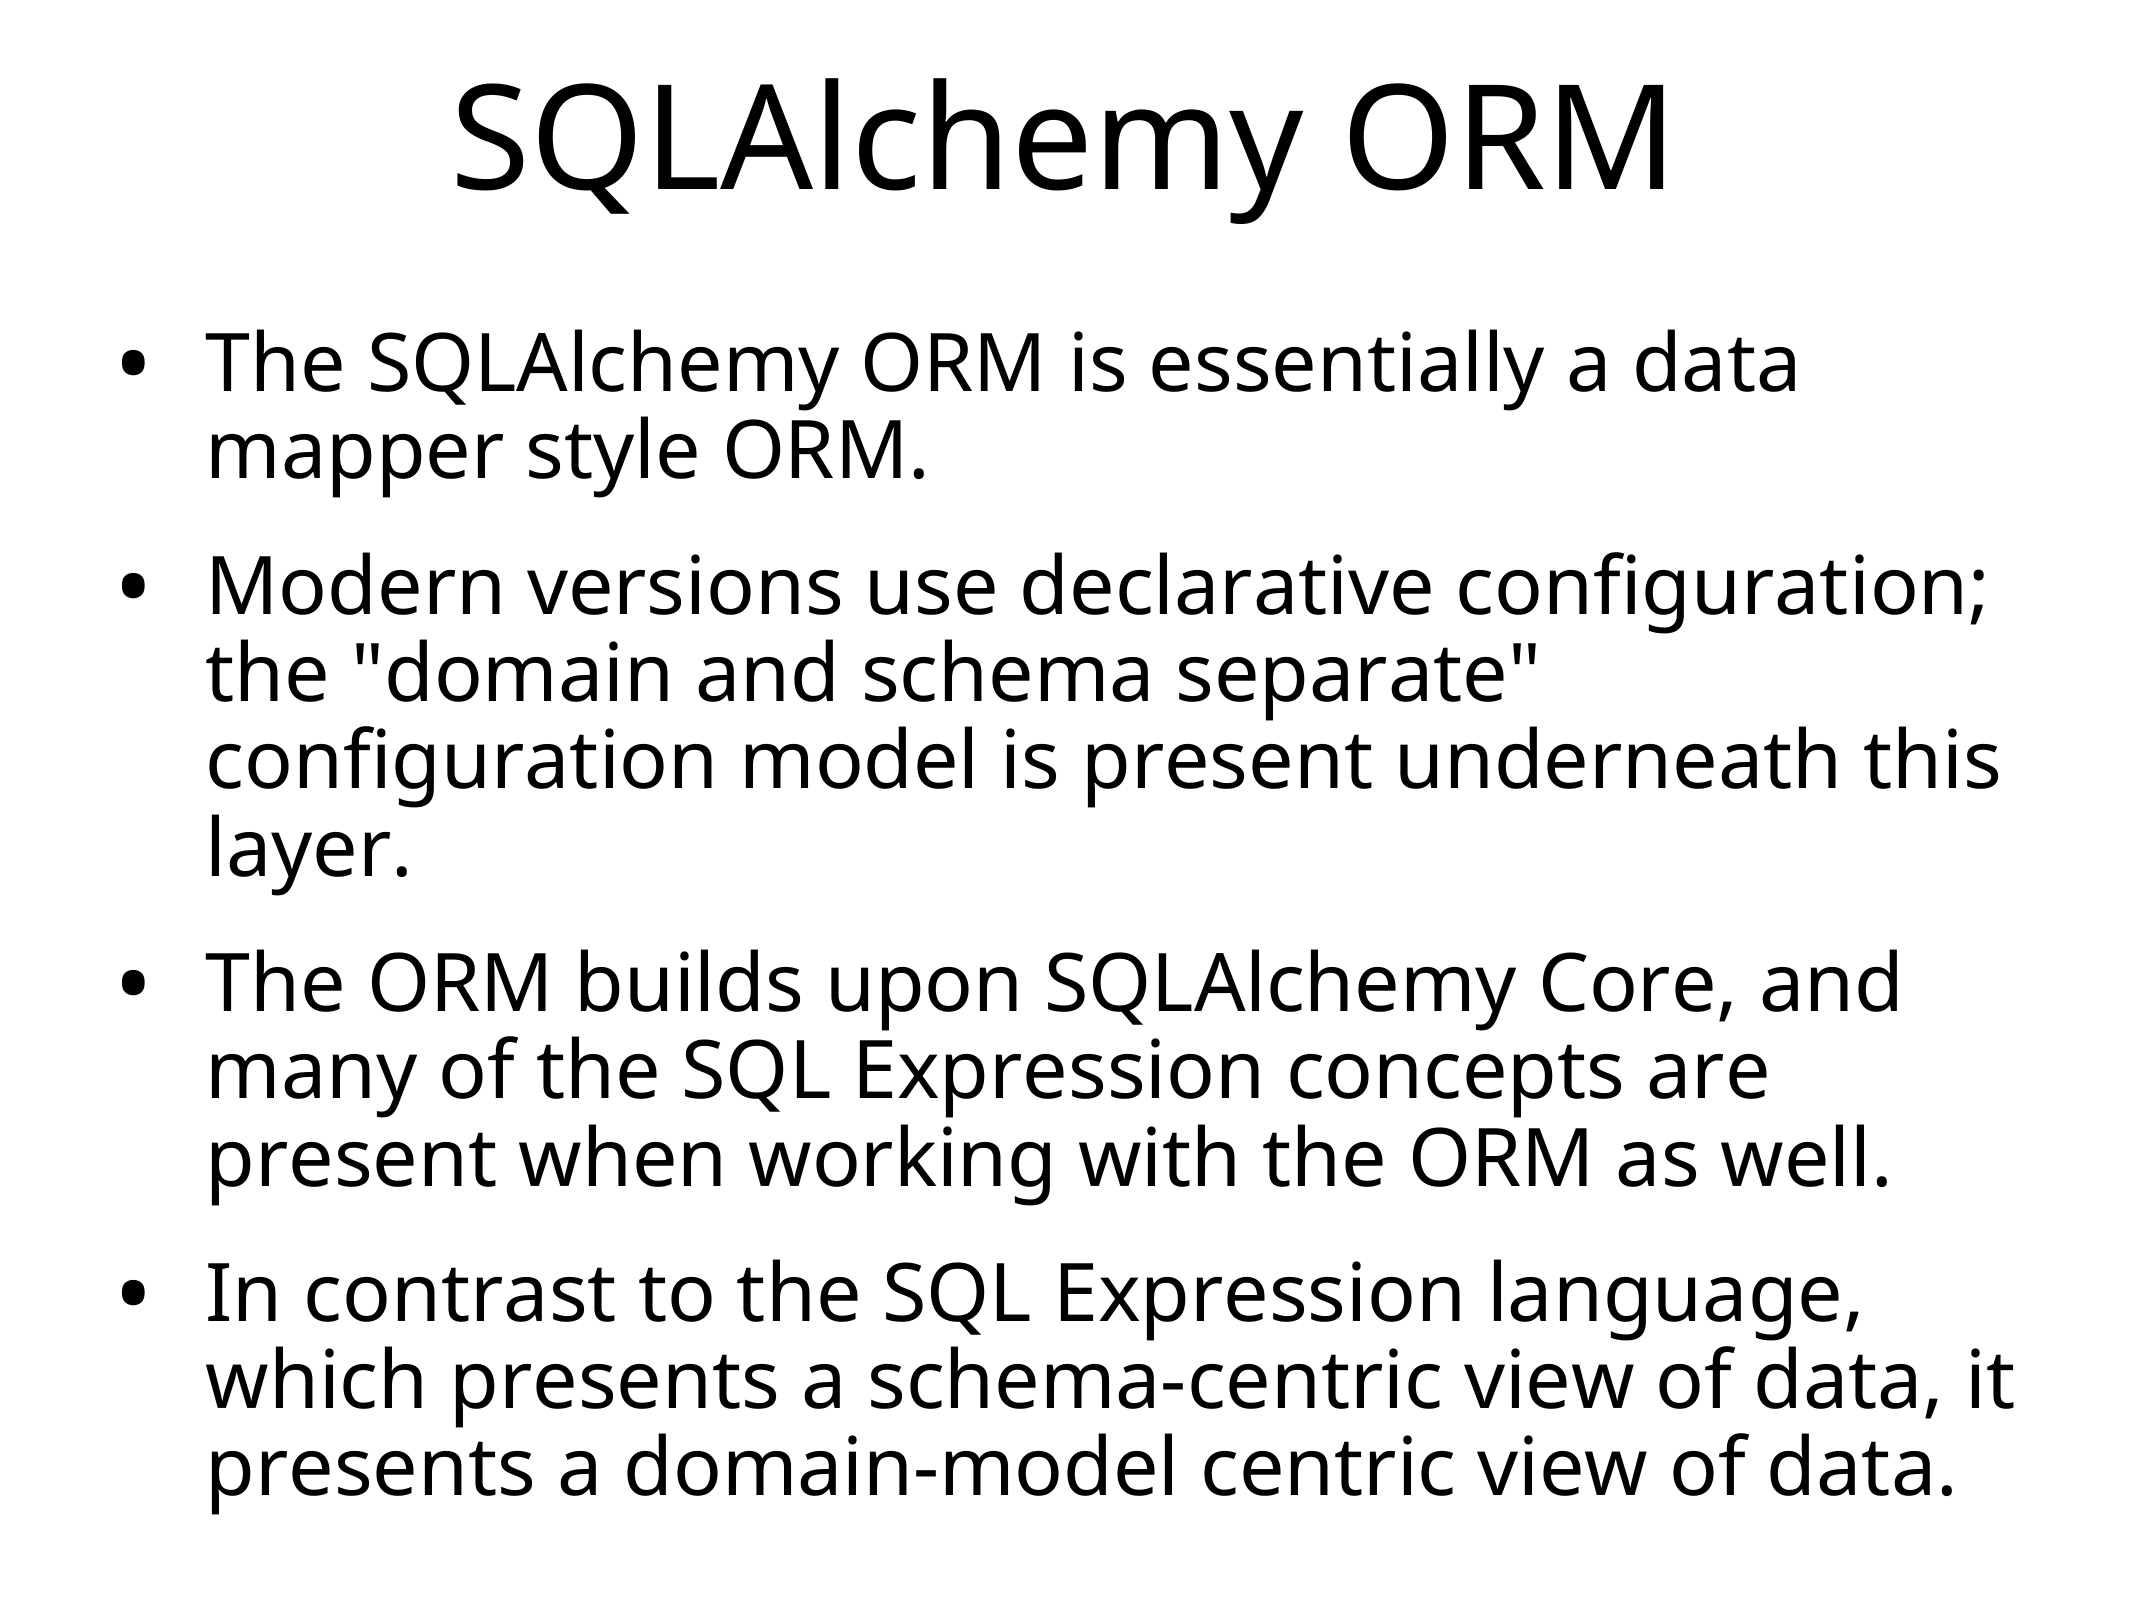

# SQLAlchemy ORM
The SQLAlchemy ORM is essentially a data mapper style ORM.
Modern versions use declarative configuration; the "domain and schema separate" configuration model is present underneath this layer.
The ORM builds upon SQLAlchemy Core, and many of the SQL Expression concepts are present when working with the ORM as well.
In contrast to the SQL Expression language, which presents a schema-centric view of data, it presents a domain-model centric view of data.